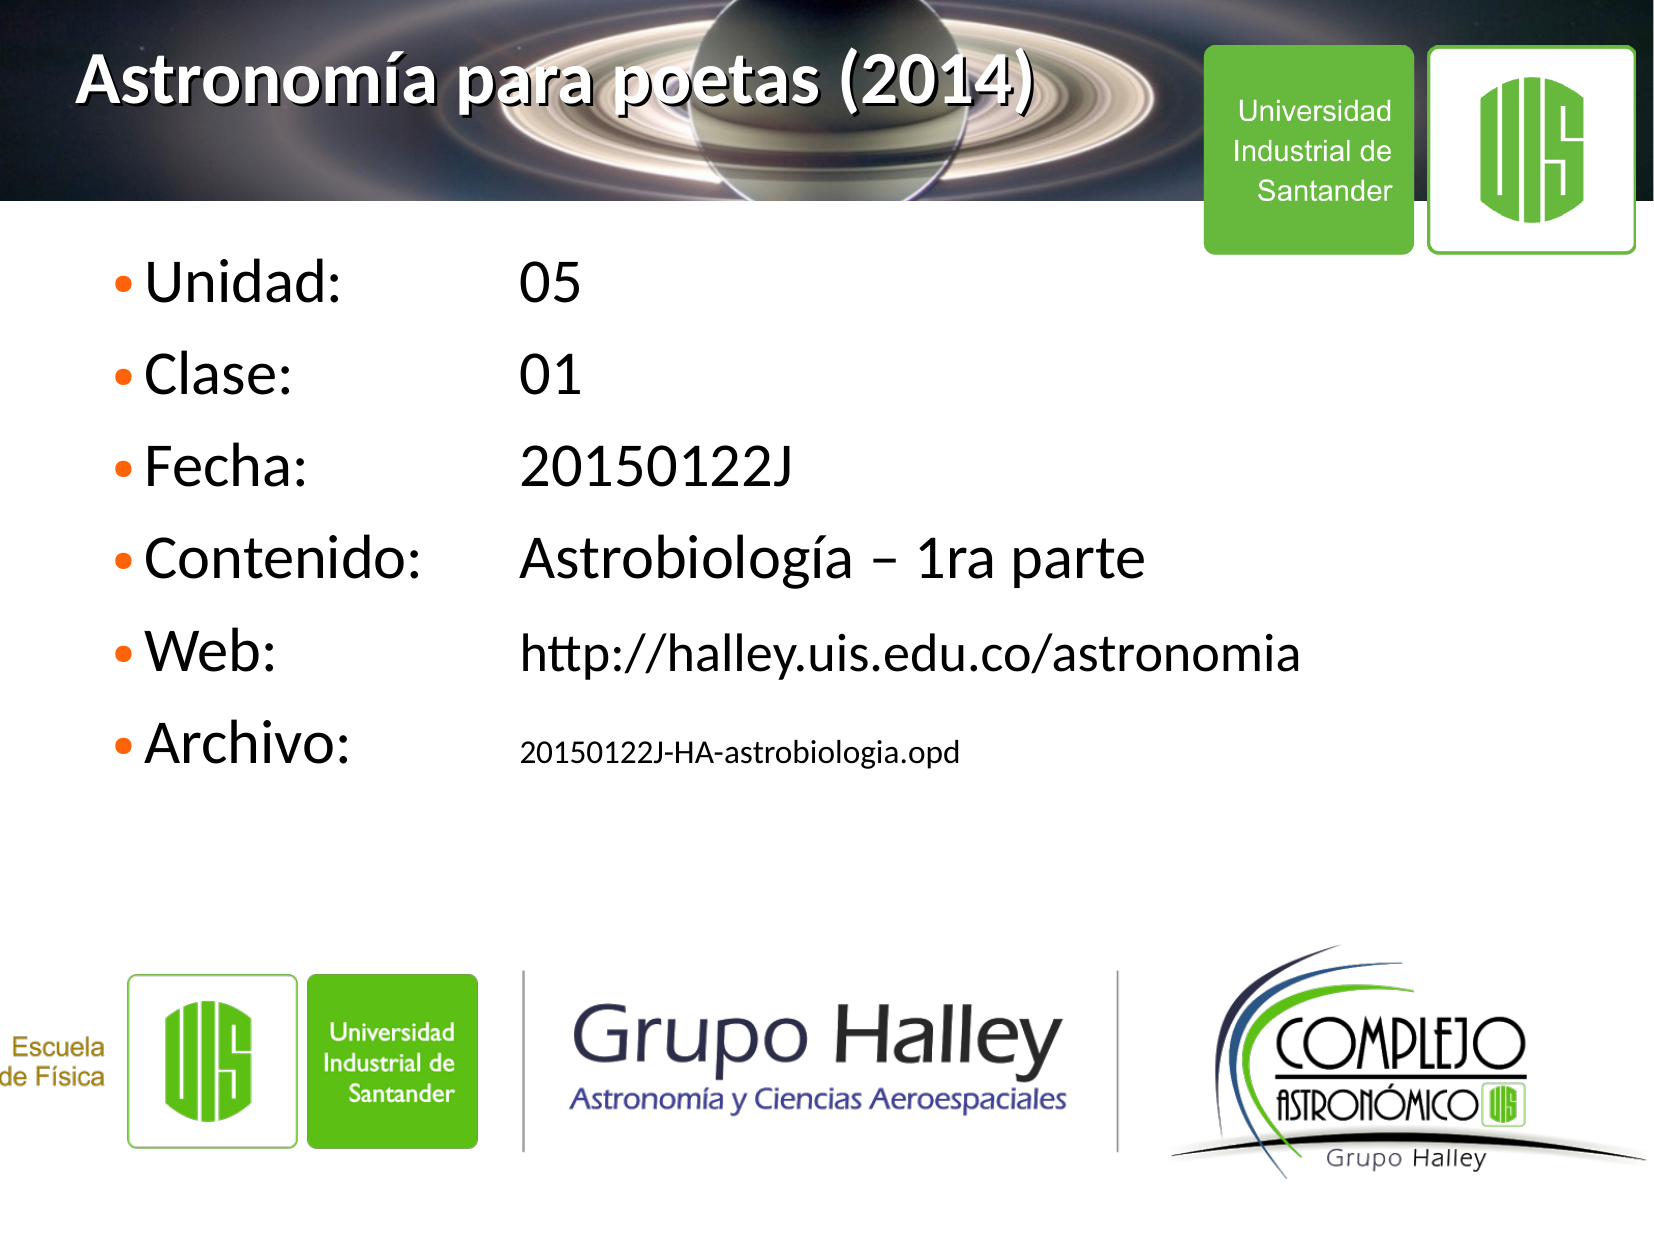

# Astronomía para poetas (2014)
Unidad:			05
Clase:				01
Fecha:			20150122J
Contenido:		Astrobiología – 1ra parte
Web:				http://halley.uis.edu.co/astronomia
Archivo:			20150122J-HA-astrobiologia.opd